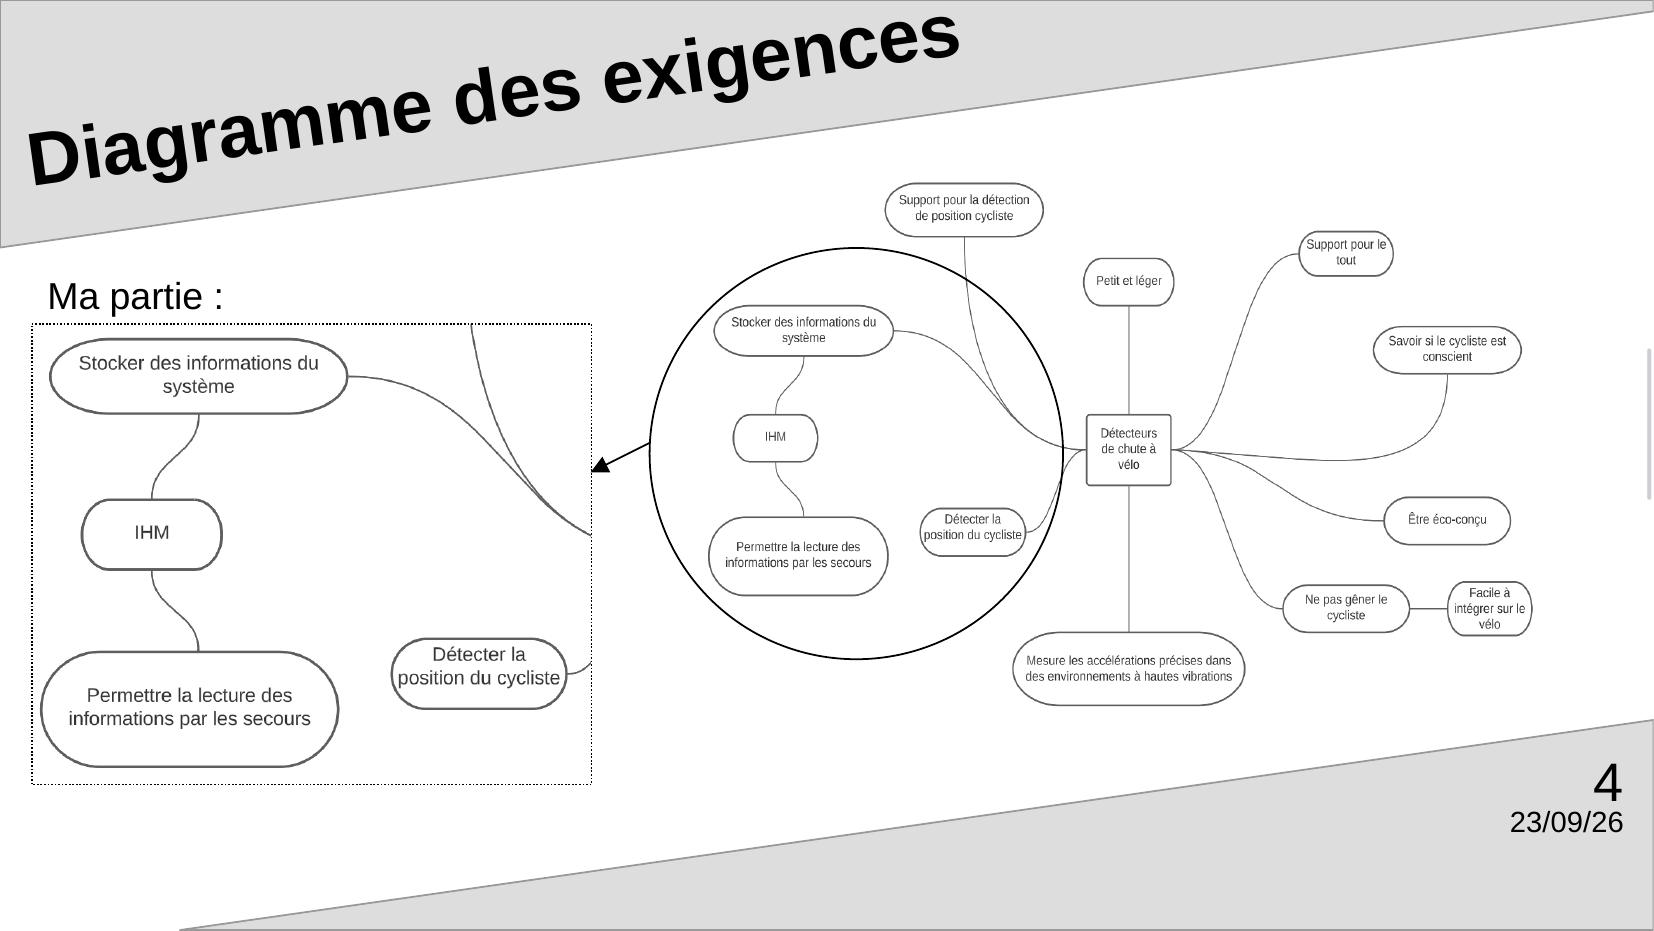

# Diagramme des exigences
Ma partie :
4